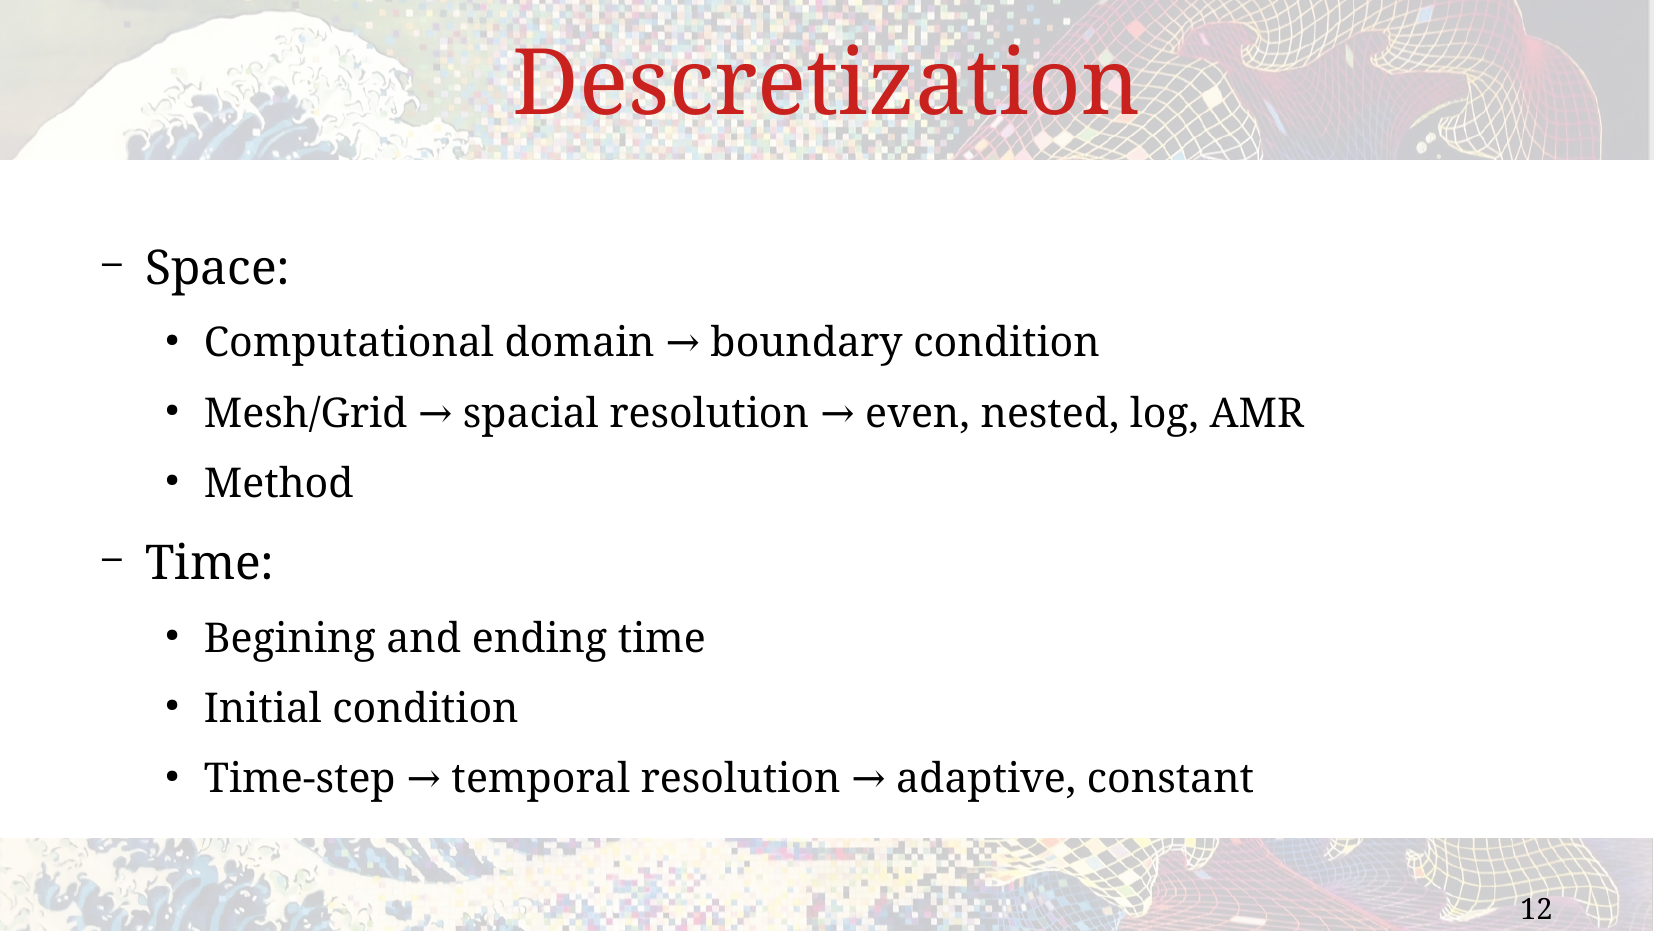

# Descretization
Space:
Computational domain → boundary condition
Mesh/Grid → spacial resolution → even, nested, log, AMR
Method
Time:
Begining and ending time
Initial condition
Time-step → temporal resolution → adaptive, constant